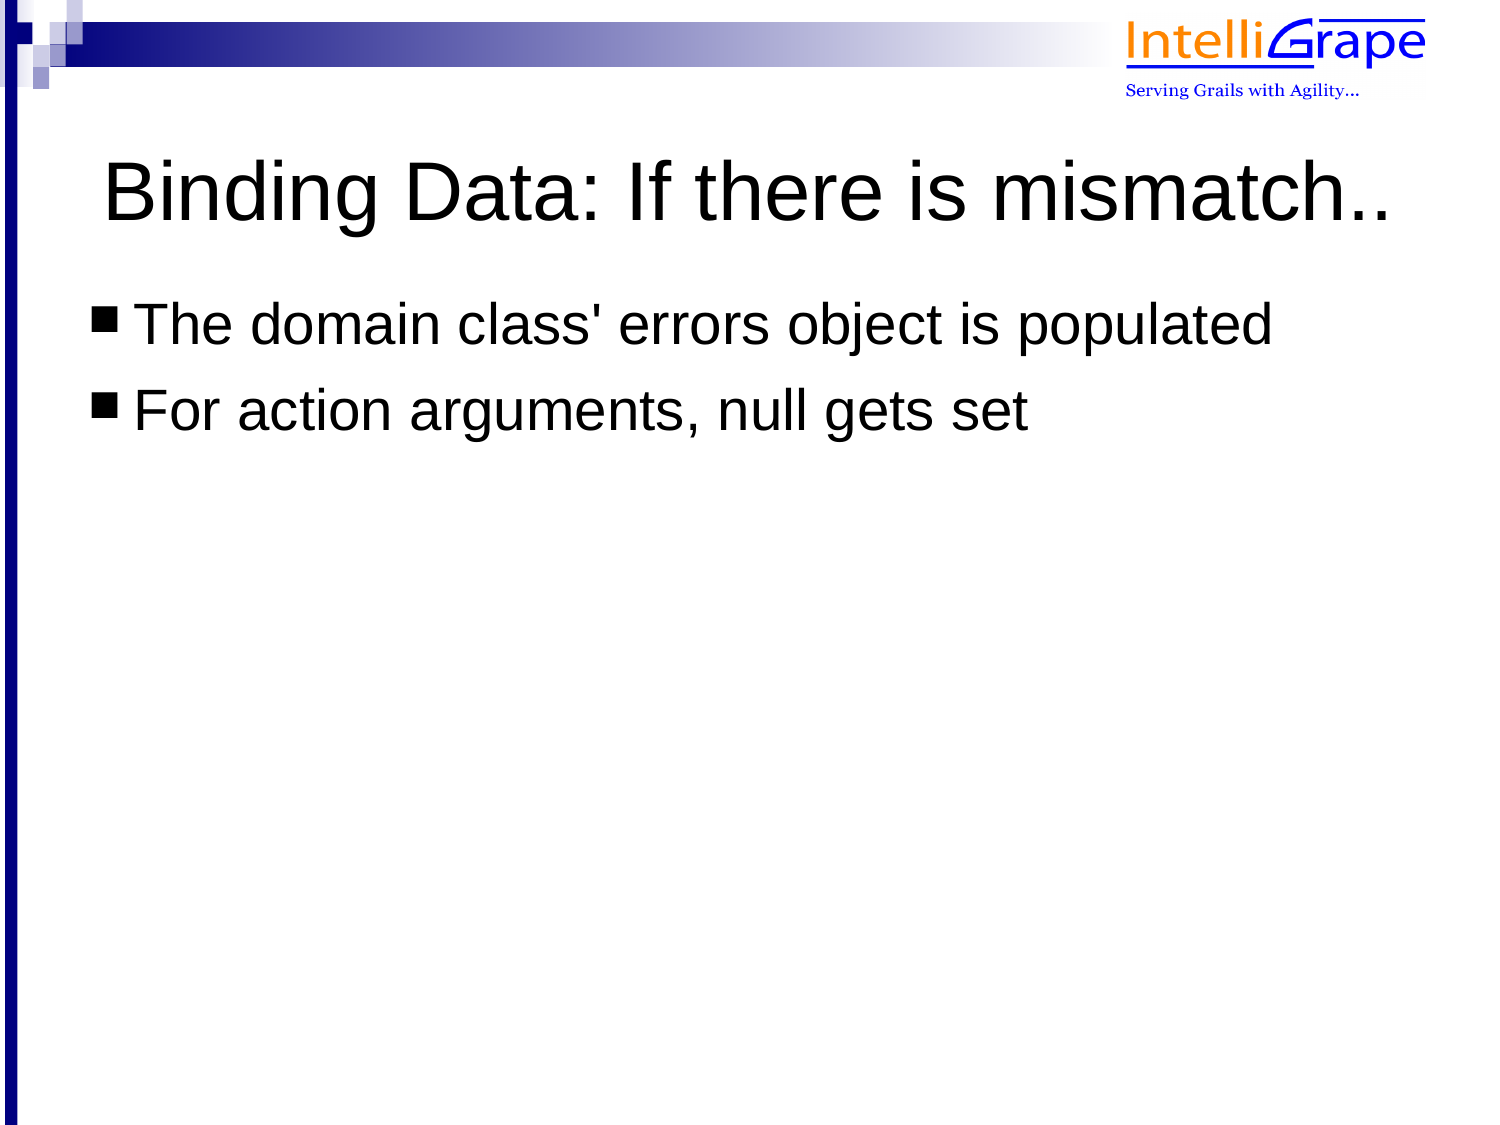

# Binding Data: If there is mismatch..
 The domain class' errors object is populated
 For action arguments, null gets set